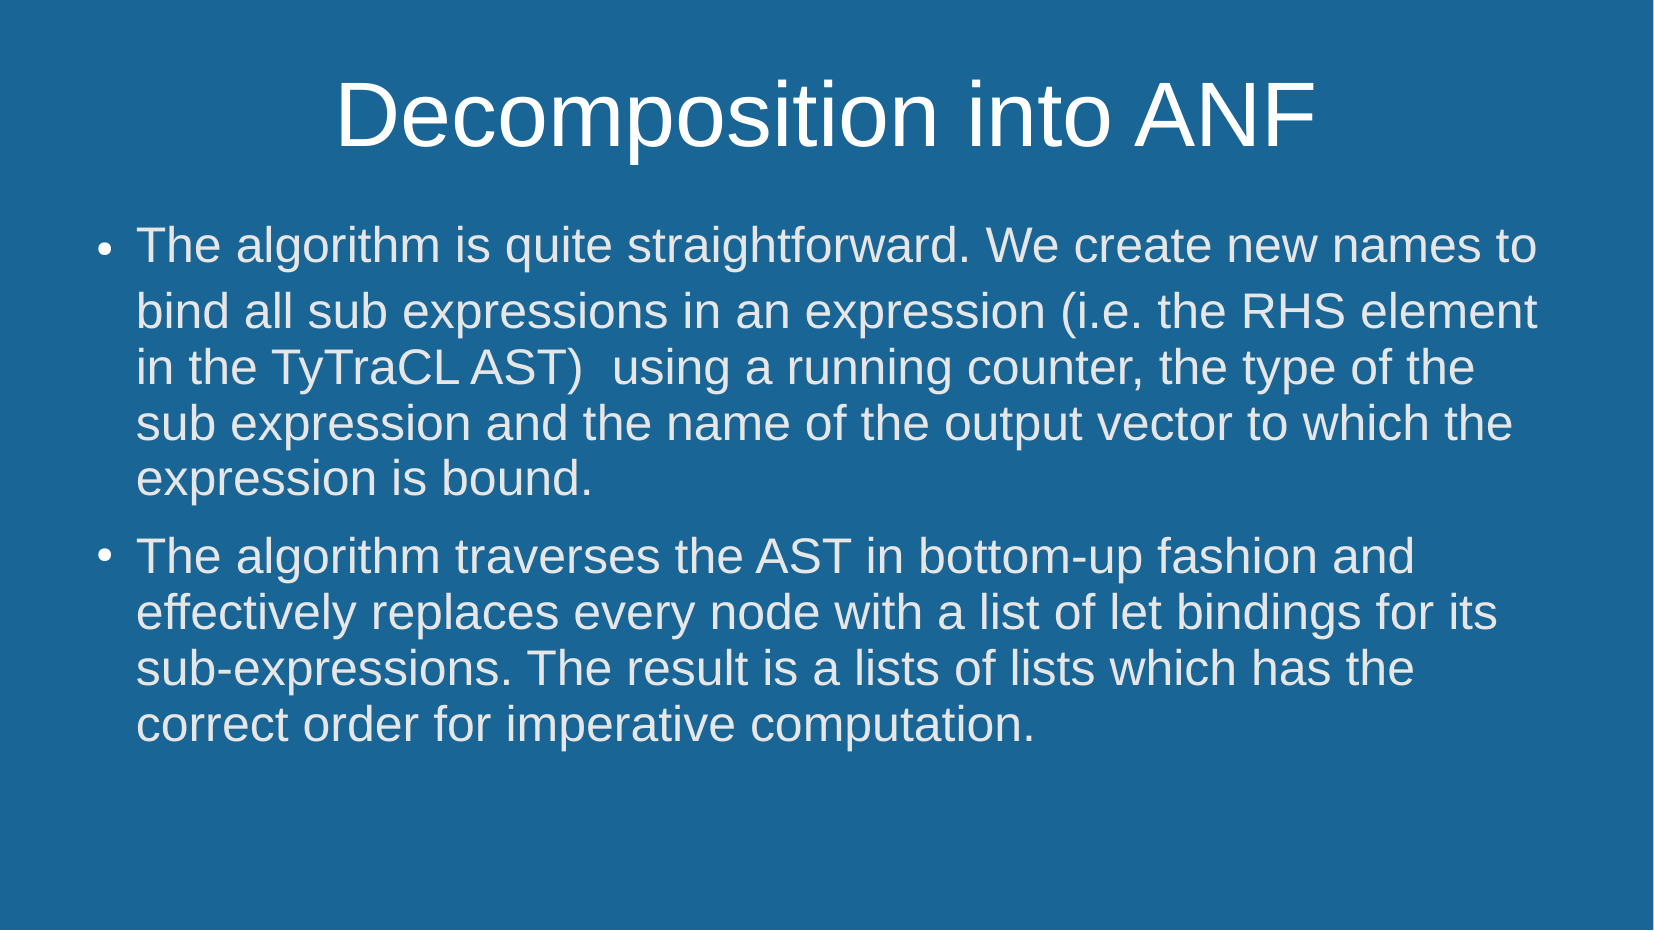

# Decomposition into ANF
﻿The algorithm is quite straightforward. We create new names to bind all sub expressions in an expression (i.e. the RHS element in the TyTraCL AST) using a running counter, the type of the sub expression and the name of the output vector to which the expression is bound.
The algorithm traverses the AST in bottom-up fashion and effectively replaces every node with a list of let bindings for its sub-expressions. The result is a lists of lists which has the correct order for imperative computation.